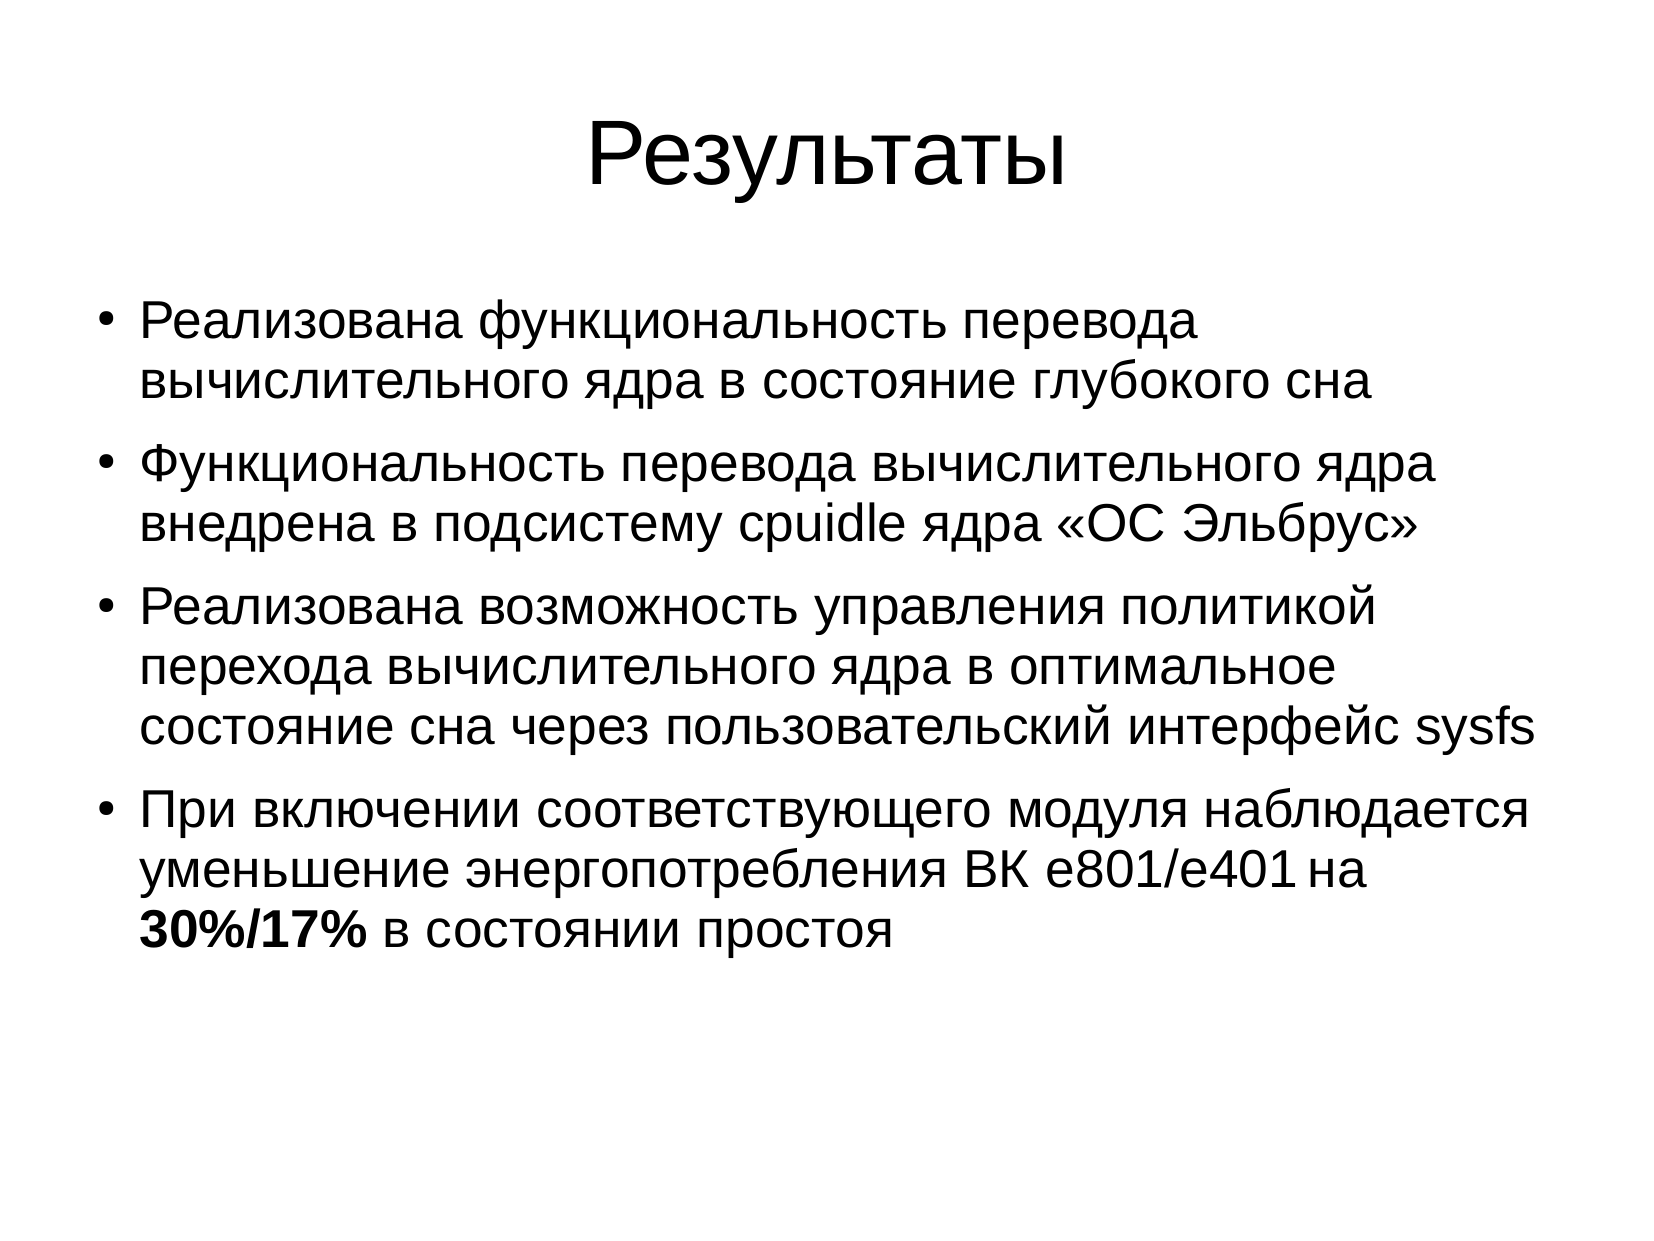

# Результаты
Реализована функциональность перевода вычислительного ядра в состояние глубокого сна
Функциональность перевода вычислительного ядра внедрена в подсистему cpuidle ядра «ОС Эльбрус»
Реализована возможность управления политикой перехода вычислительного ядра в оптимальное состояние сна через пользовательский интерфейс sysfs
При включении соответствующего модуля наблюдается уменьшение энергопотребления ВК e801/e401 на 30%/17% в состоянии простоя